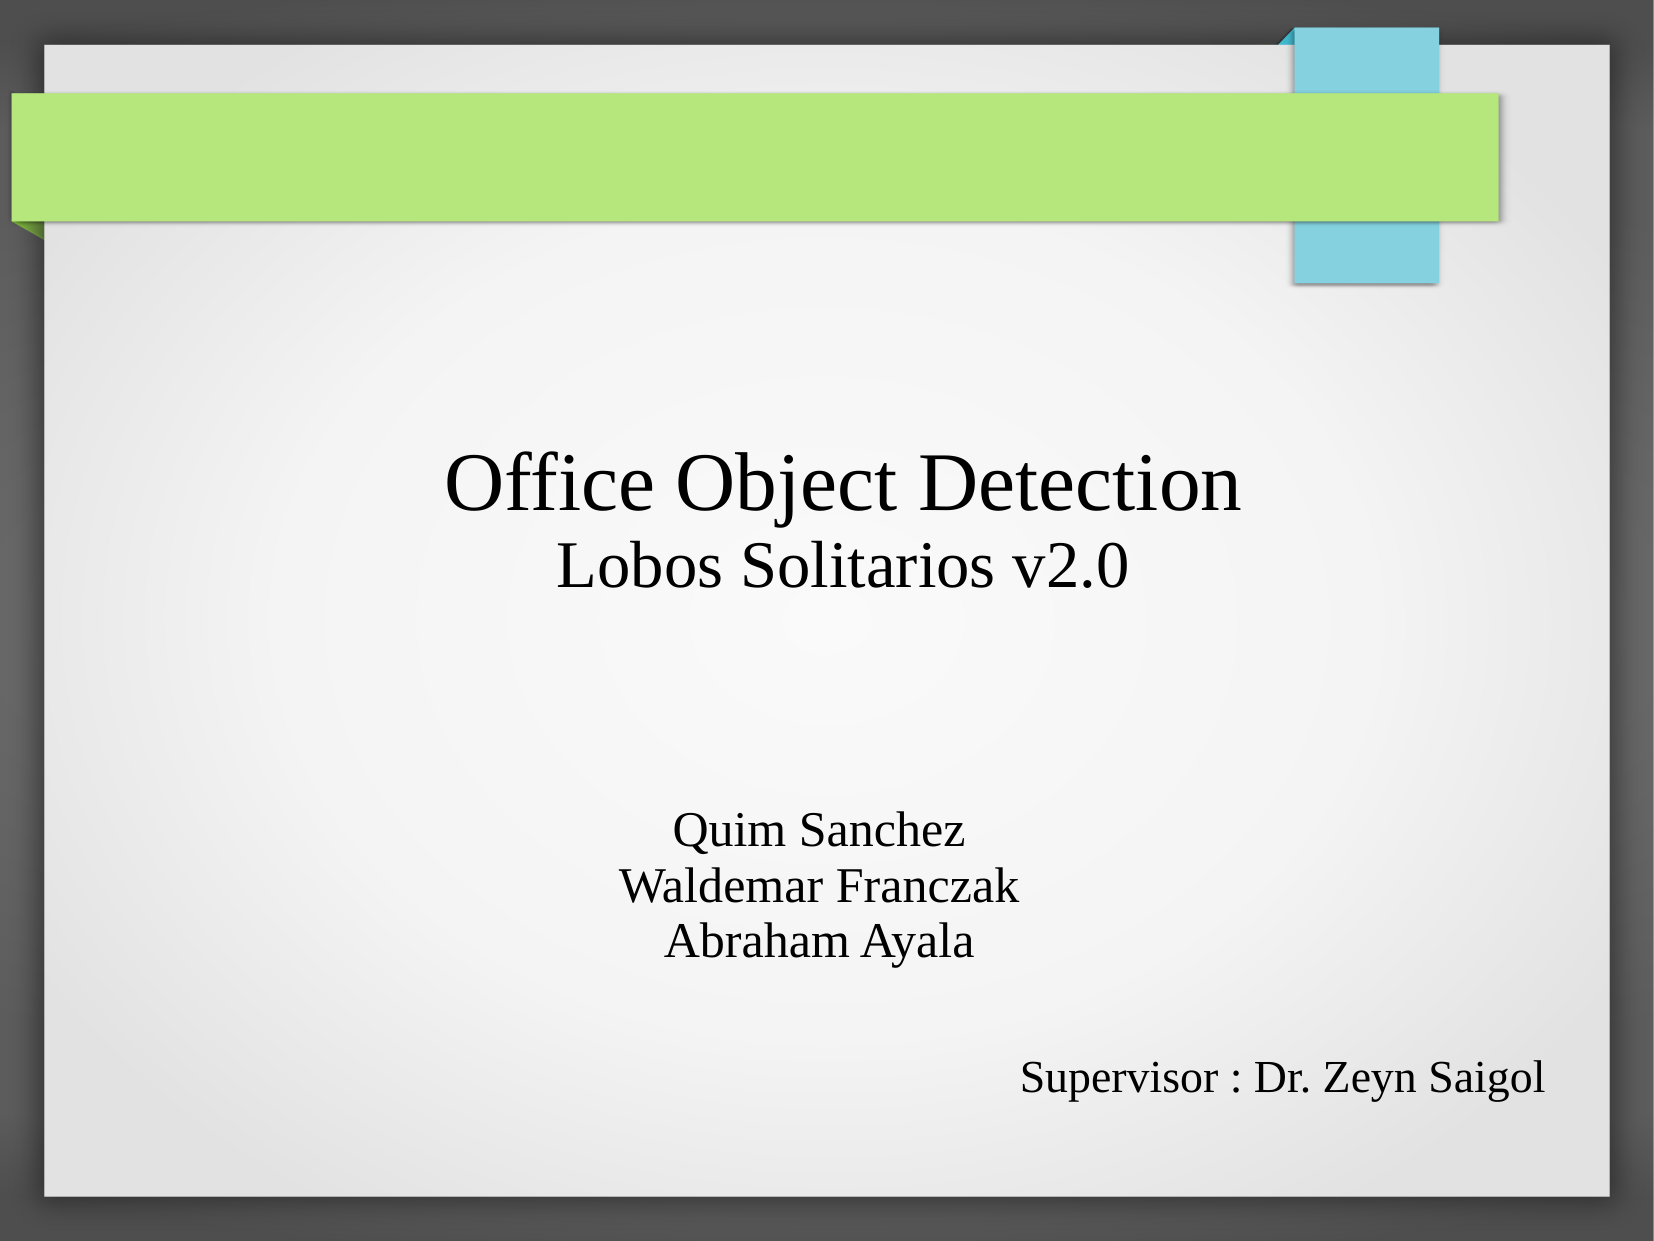

# Office Object Detection
Lobos Solitarios v2.0
Quim Sanchez
Waldemar Franczak
Abraham Ayala
Supervisor : Dr. Zeyn Saigol